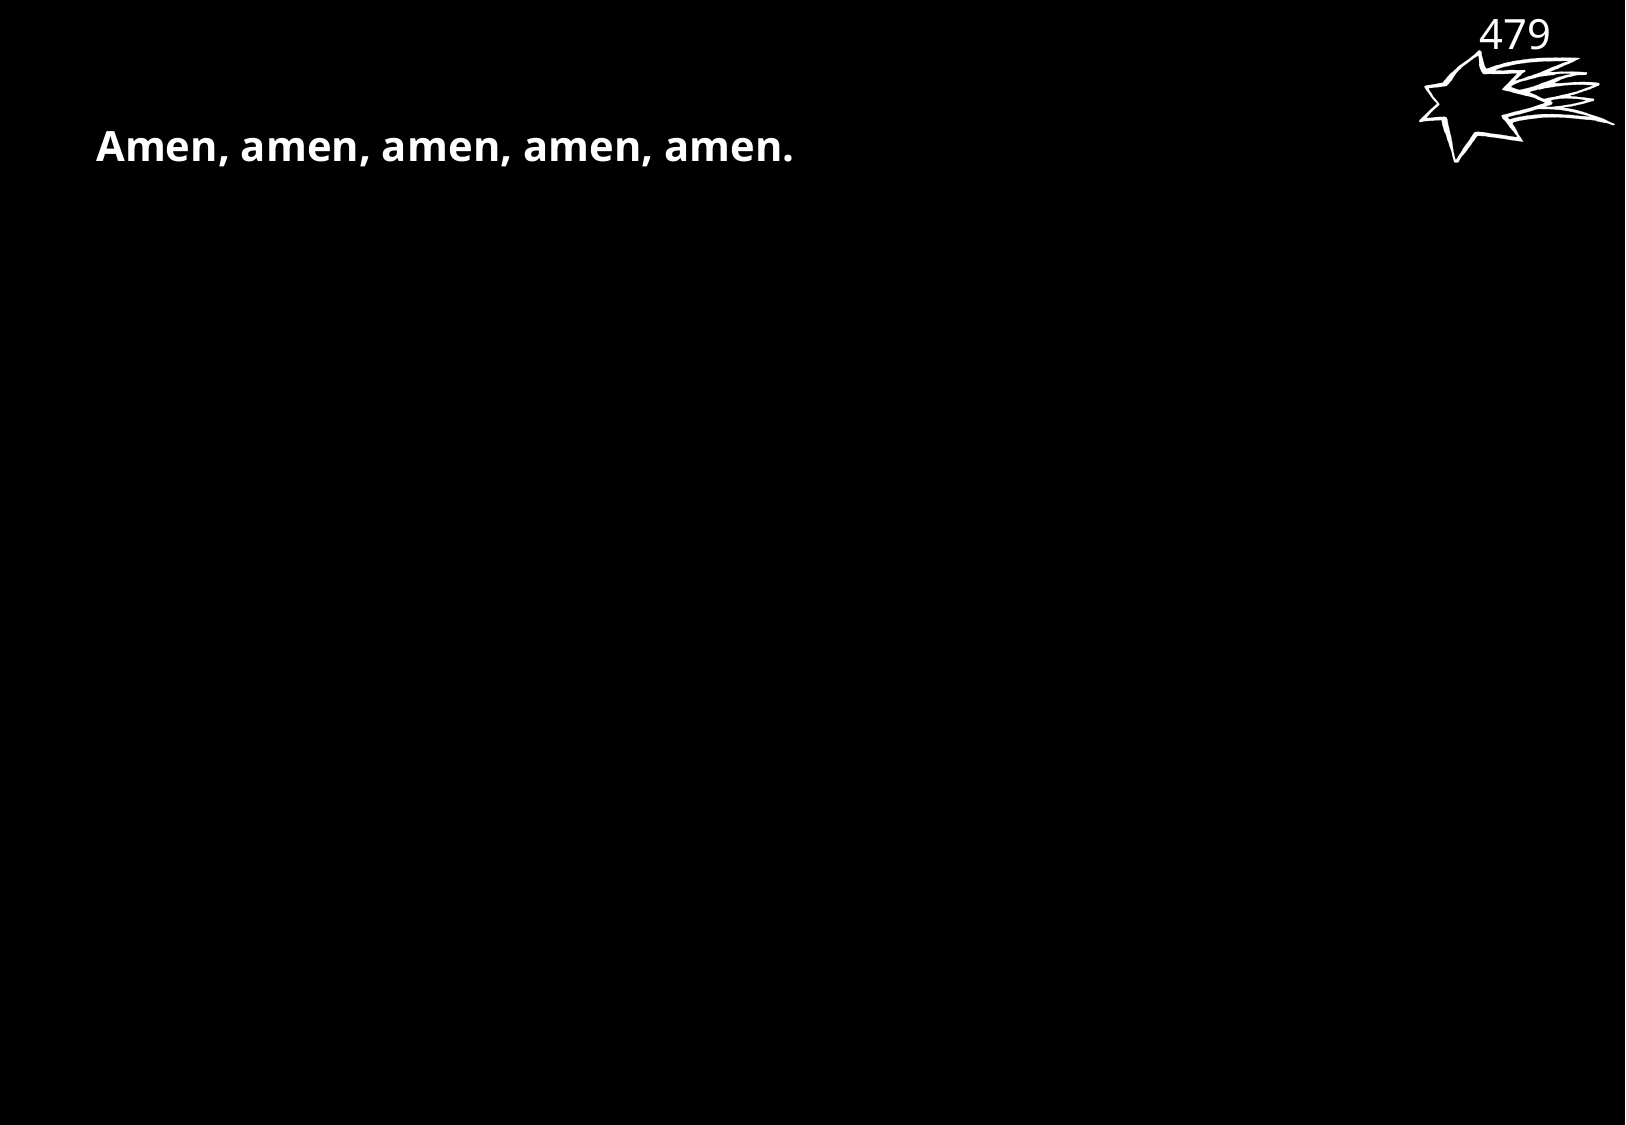

479
# Amen, amen, amen, amen, amen.